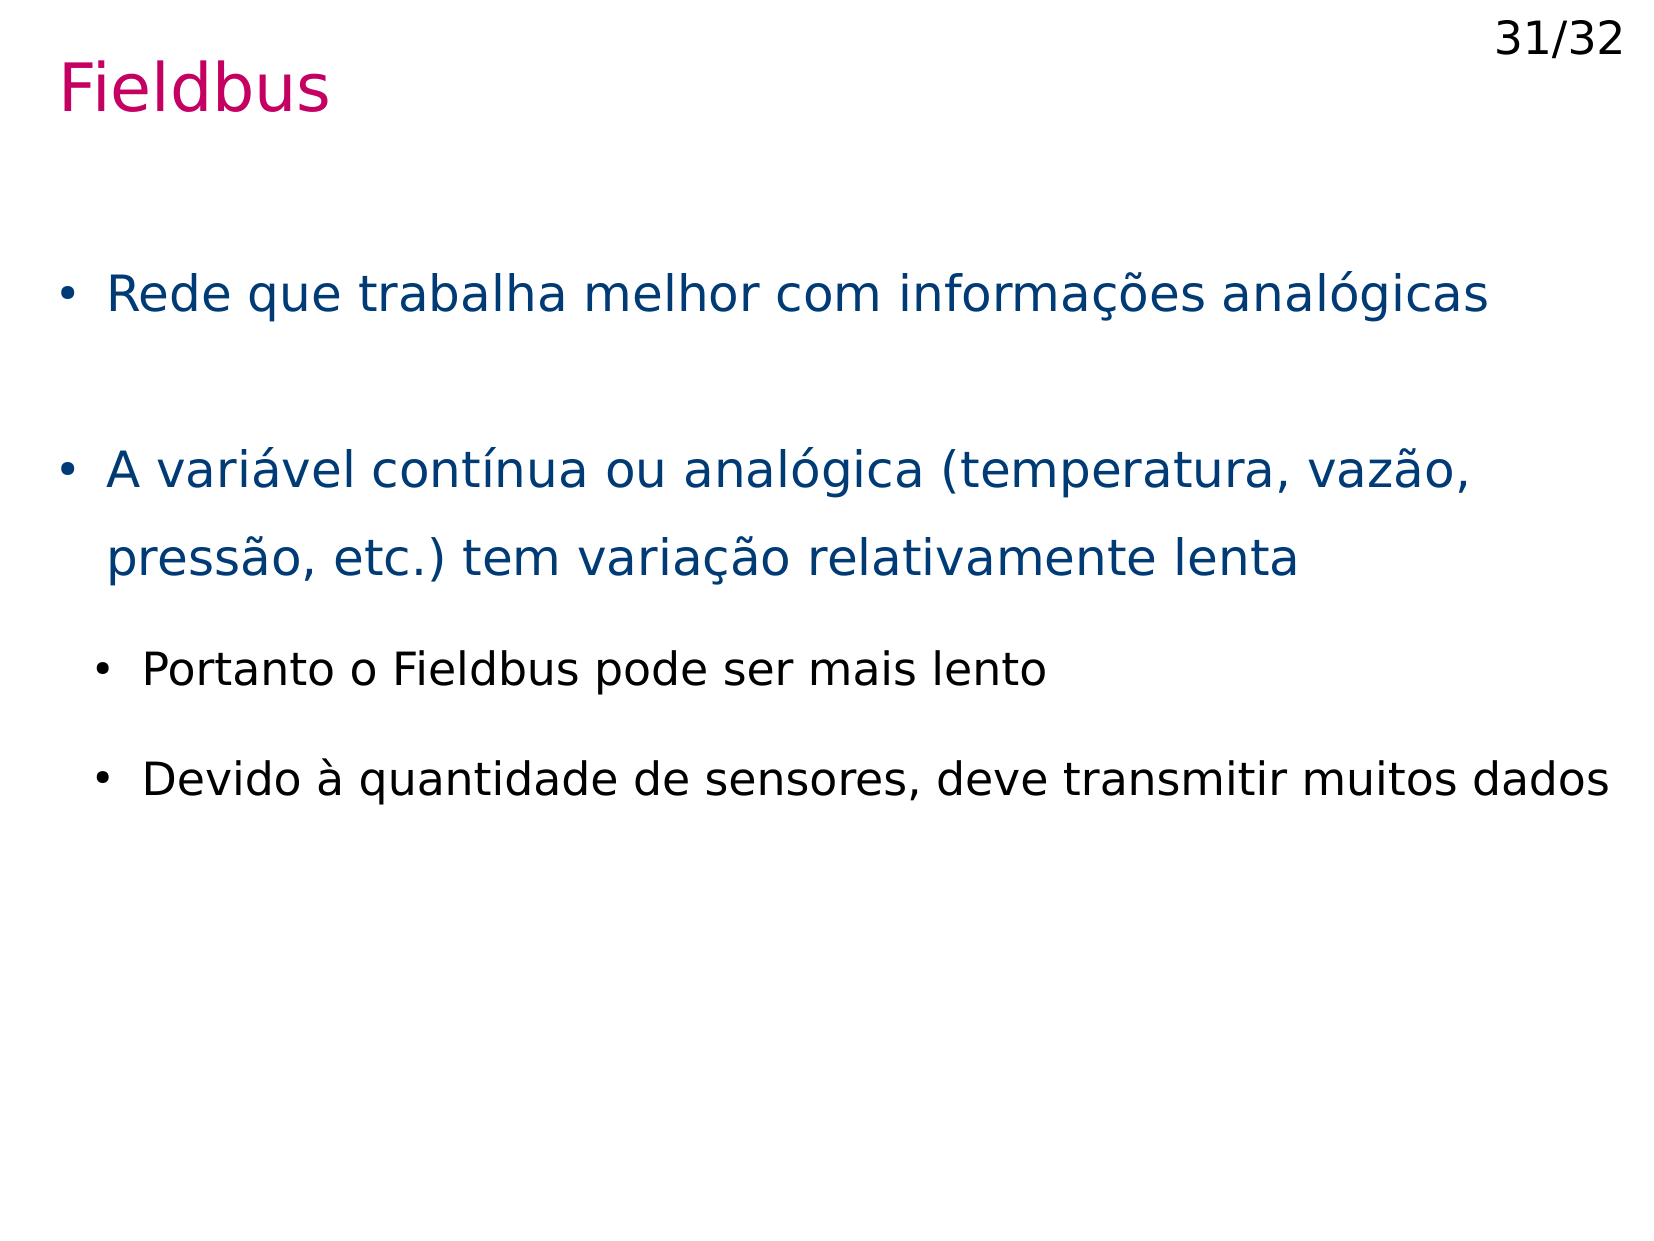

31
# Fieldbus
Rede que trabalha melhor com informações analógicas
A variável contínua ou analógica (temperatura, vazão, pressão, etc.) tem variação relativamente lenta
Portanto o Fieldbus pode ser mais lento
Devido à quantidade de sensores, deve transmitir muitos dados